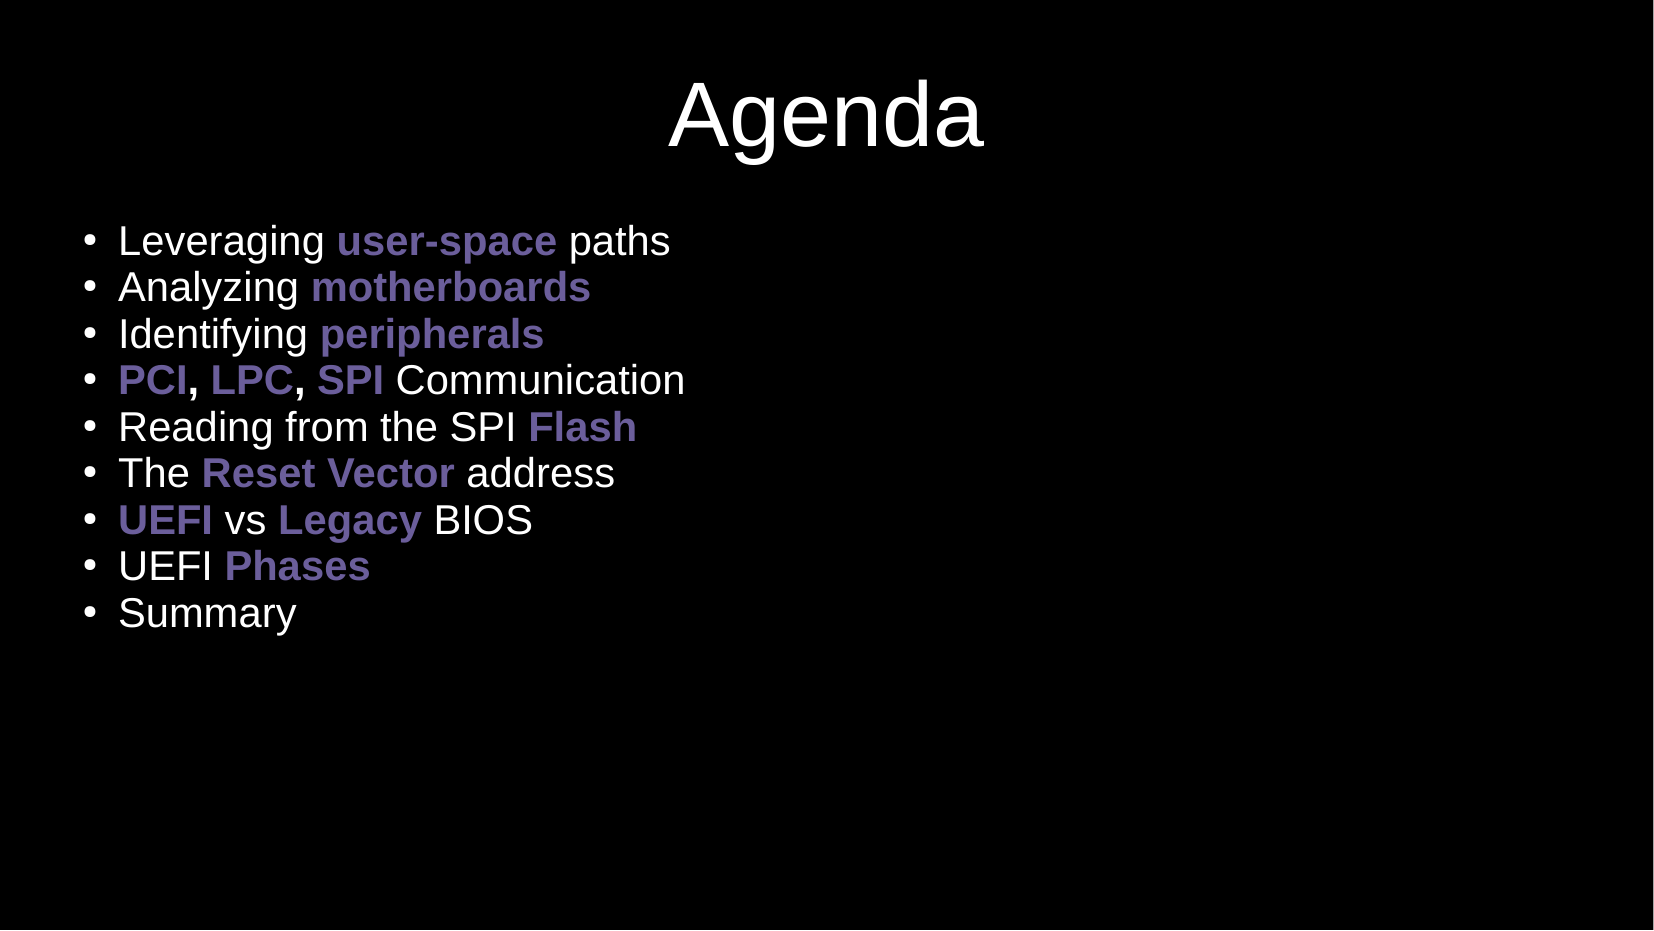

# Agenda
Leveraging user-space paths
Analyzing motherboards
Identifying peripherals
PCI, LPC, SPI Communication
Reading from the SPI Flash
The Reset Vector address
UEFI vs Legacy BIOS
UEFI Phases
Summary